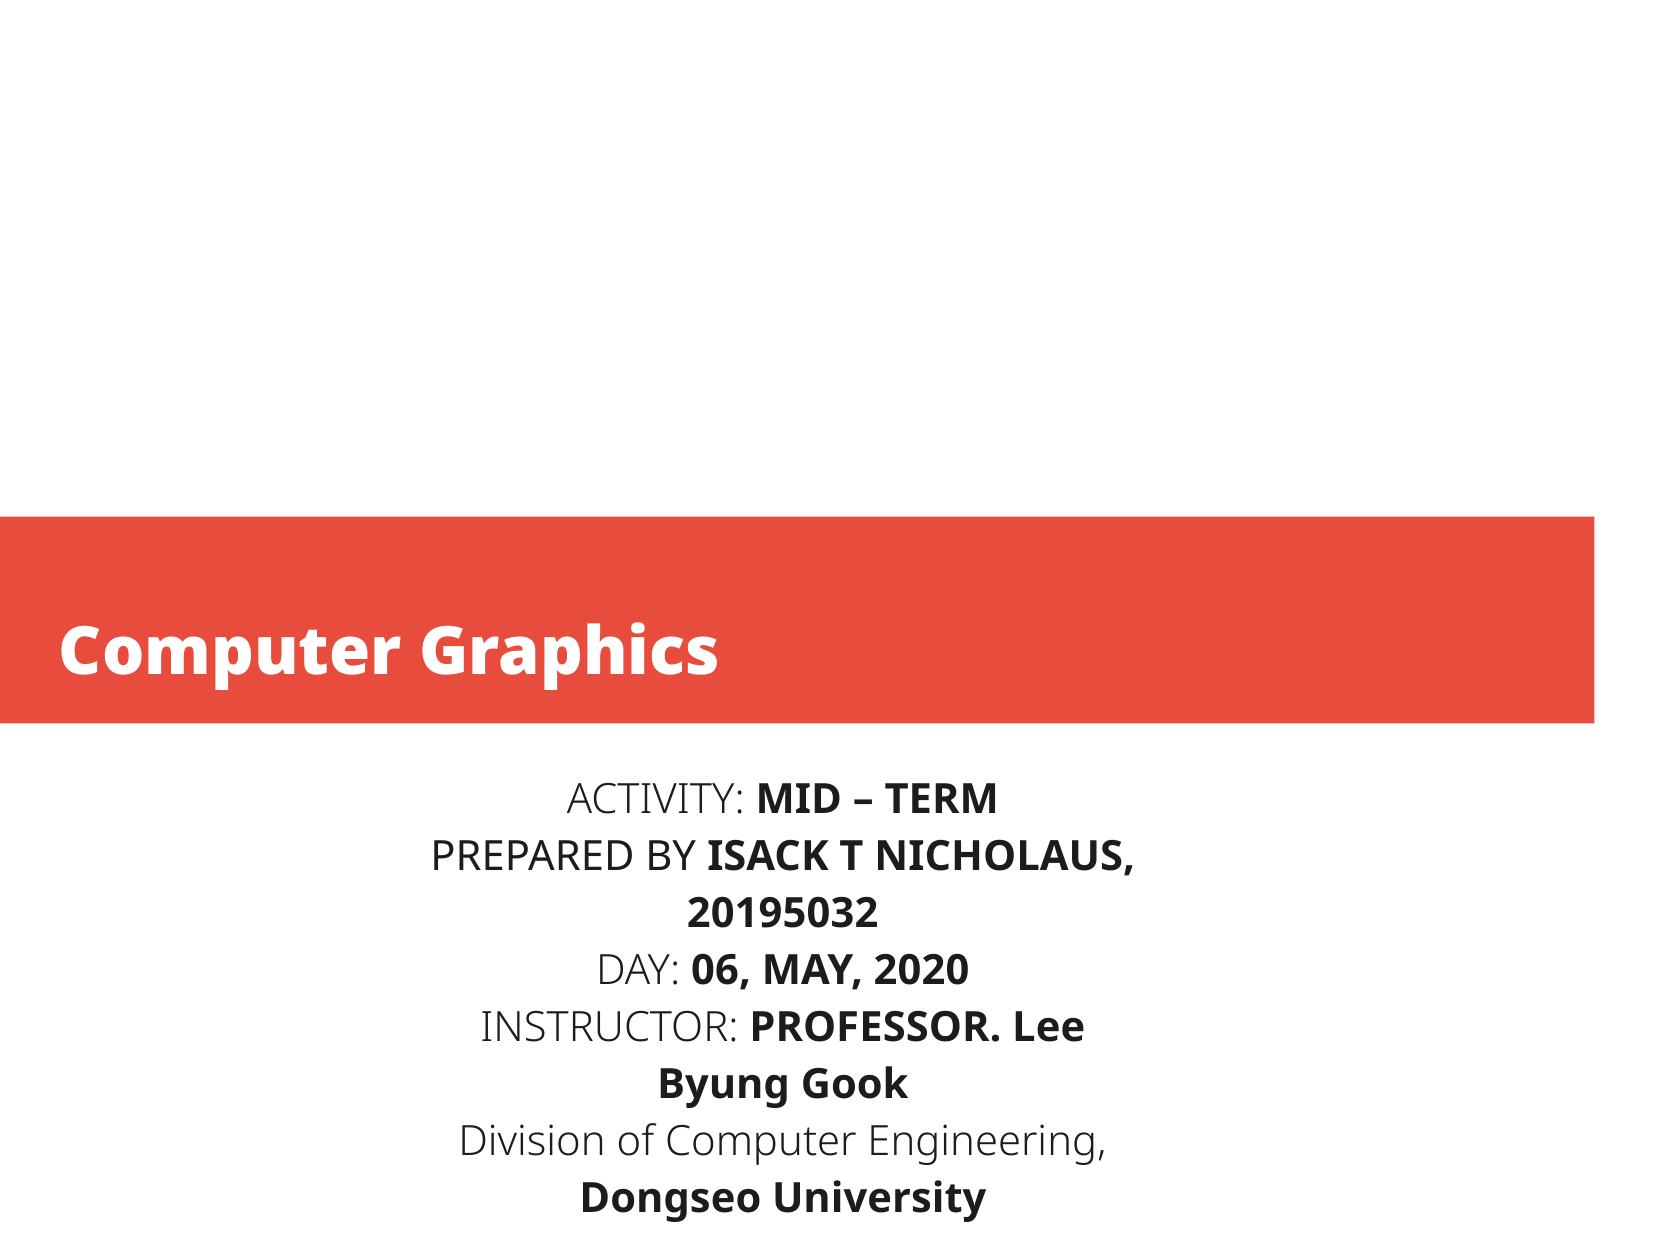

# Computer Graphics
ACTIVITY: MID – TERM
PREPARED BY ISACK T NICHOLAUS, 20195032
DAY: 06, MAY, 2020
INSTRUCTOR: PROFESSOR. Lee Byung Gook
Division of Computer Engineering, Dongseo University